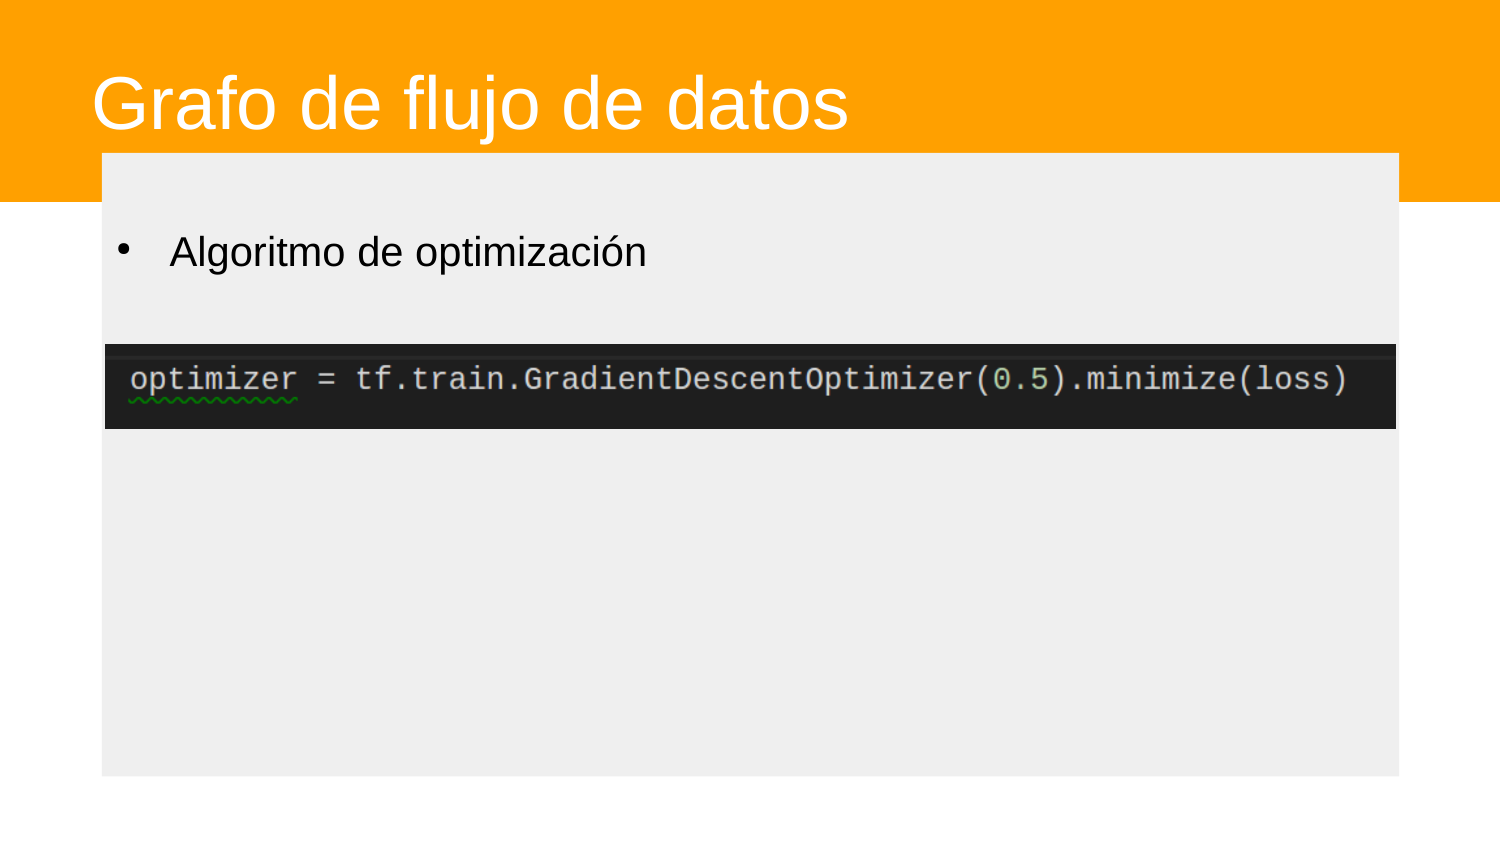

# Grafo de flujo de datos
Algoritmo de optimización